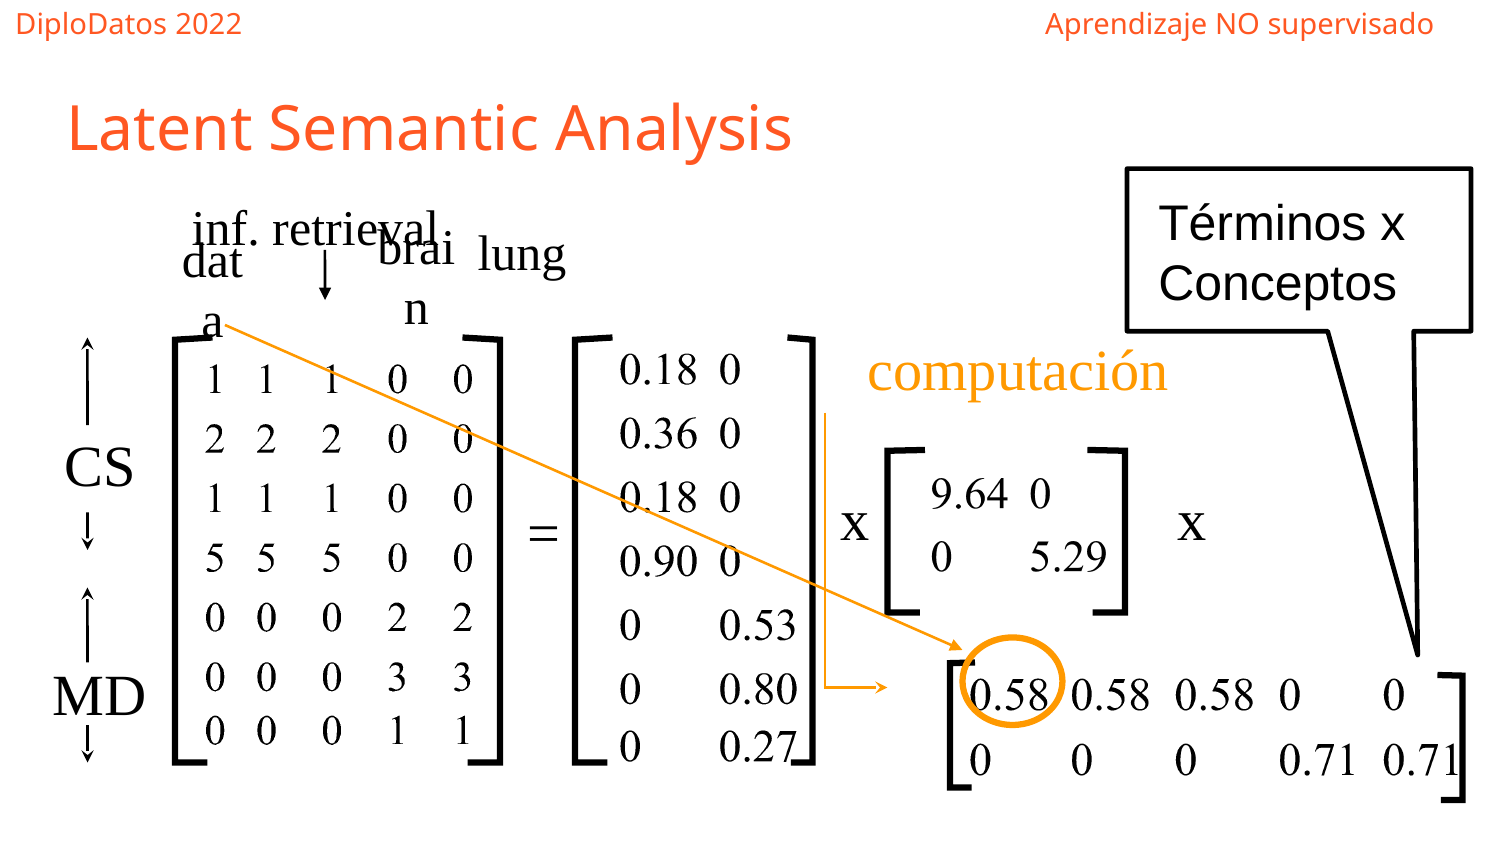

# Latent Semantic Analysis
Términos x Conceptos
inf. retrieval
lung
brain
data
computación
CS
x
x
=
MD